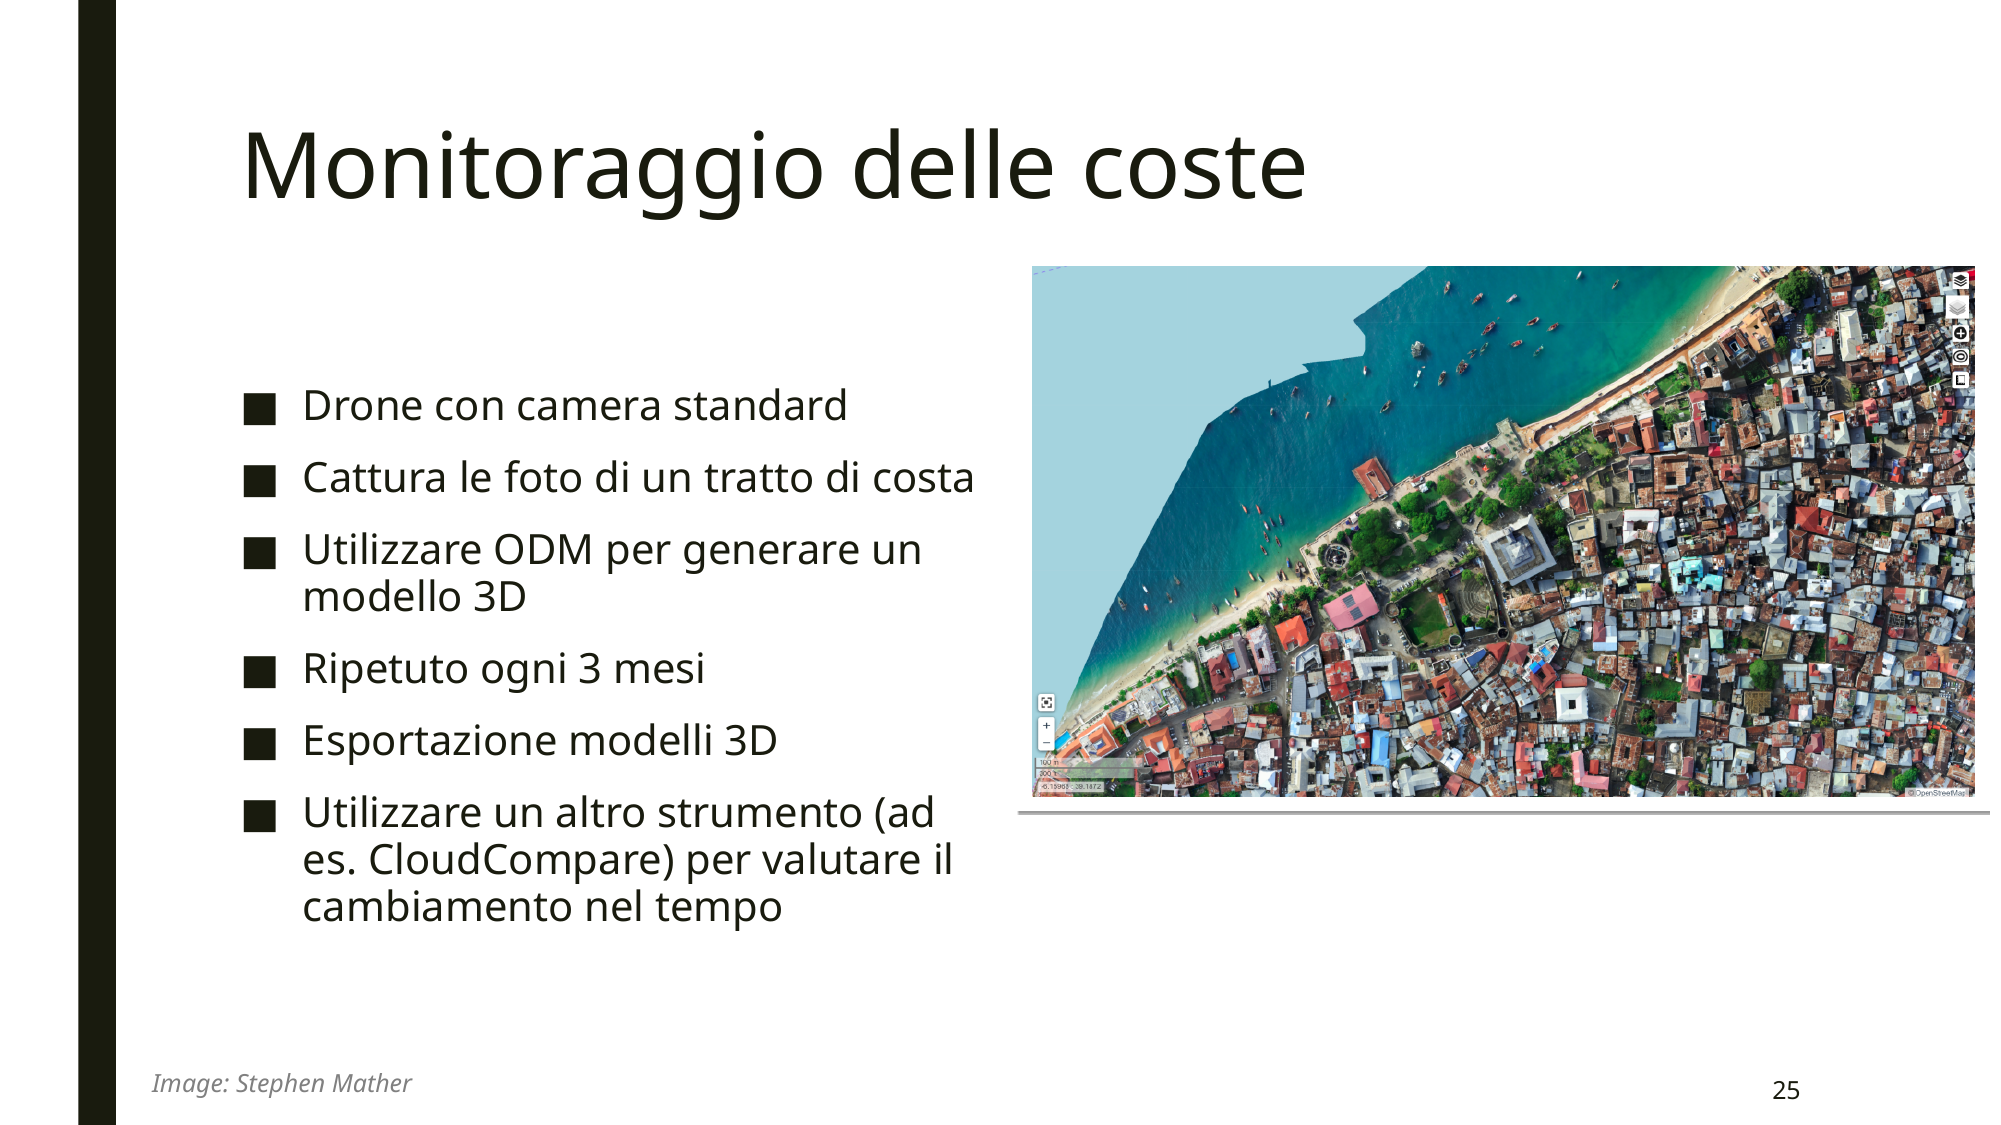

# Monitoraggio delle coste
Drone con camera standard
Cattura le foto di un tratto di costa
Utilizzare ODM per generare un modello 3D
Ripetuto ogni 3 mesi
Esportazione modelli 3D
Utilizzare un altro strumento (ad es. CloudCompare) per valutare il cambiamento nel tempo
Image: Stephen Mather